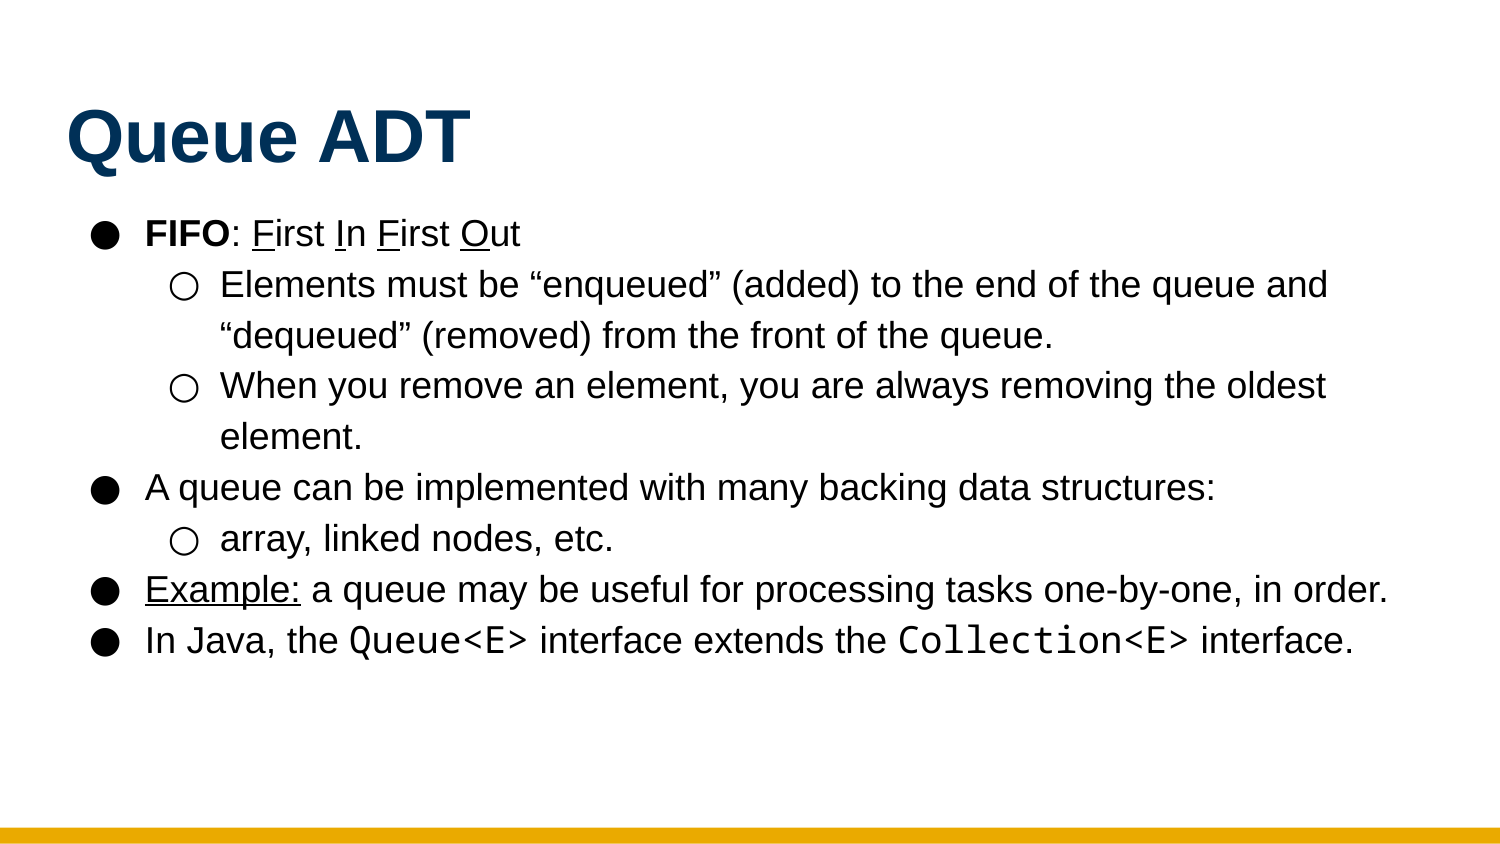

# Queue ADT
FIFO: First In First Out
Elements must be “enqueued” (added) to the end of the queue and “dequeued” (removed) from the front of the queue.
When you remove an element, you are always removing the oldest element.
A queue can be implemented with many backing data structures:
array, linked nodes, etc.
Example: a queue may be useful for processing tasks one-by-one, in order.
In Java, the Queue<E> interface extends the Collection<E> interface.